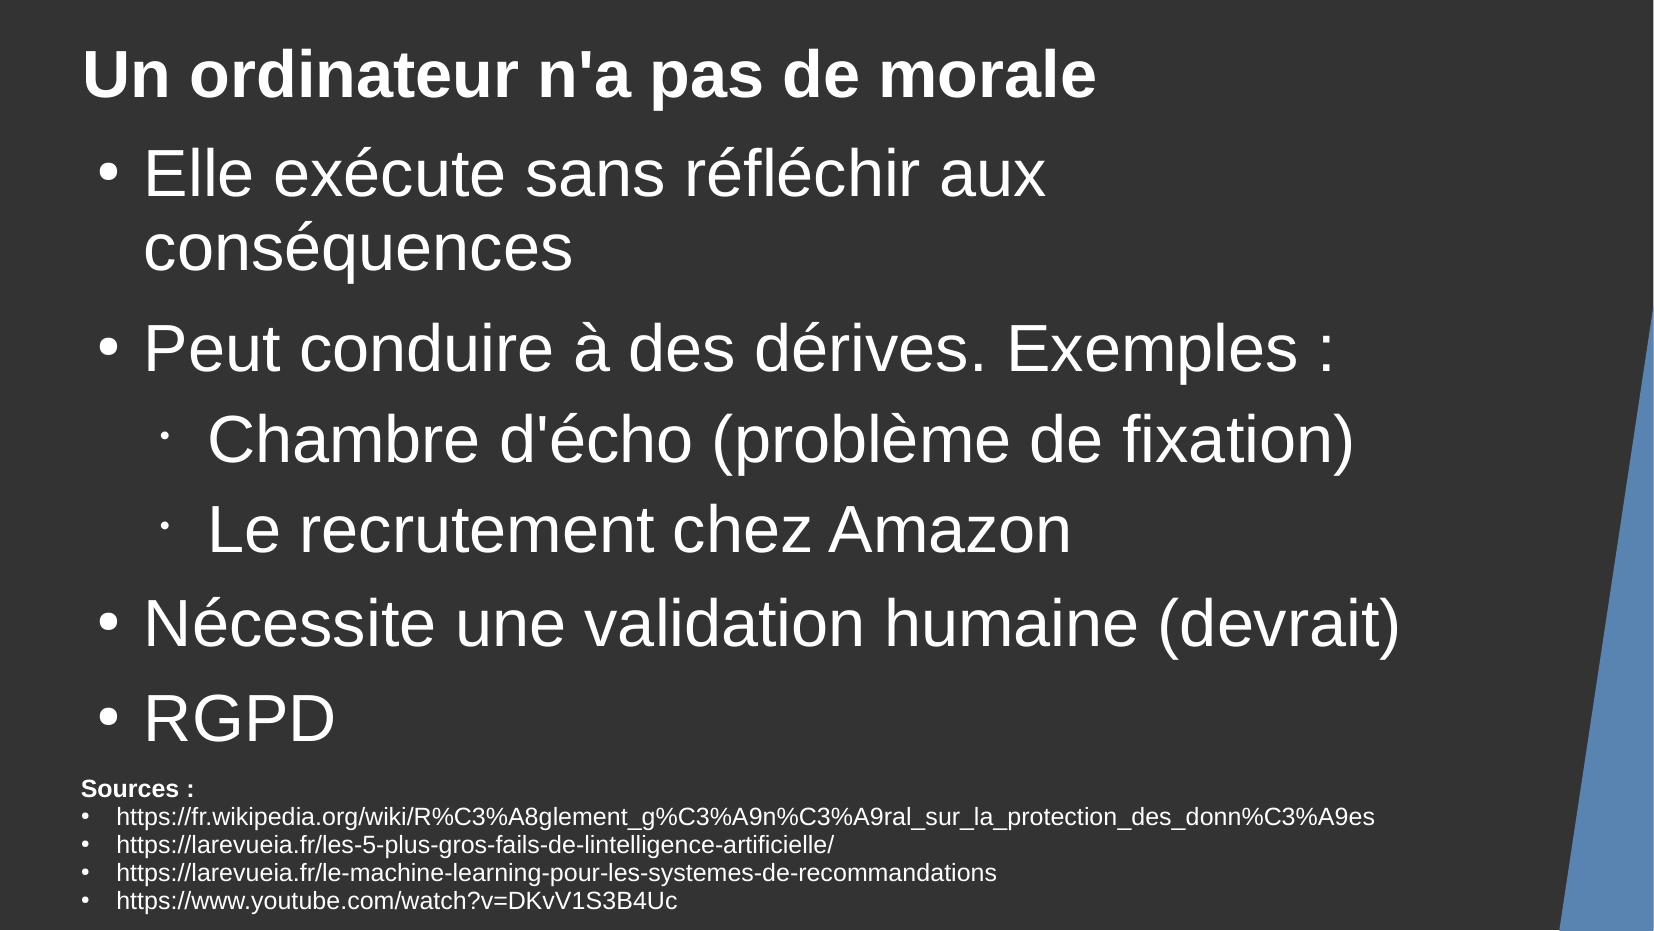

# Un ordinateur n'a pas de morale
Elle exécute sans réfléchir aux conséquences
Peut conduire à des dérives. Exemples :
Chambre d'écho (problème de fixation)
Le recrutement chez Amazon
Nécessite une validation humaine (devrait)
RGPD
Sources :
https://fr.wikipedia.org/wiki/R%C3%A8glement_g%C3%A9n%C3%A9ral_sur_la_protection_des_donn%C3%A9es
https://larevueia.fr/les-5-plus-gros-fails-de-lintelligence-artificielle/
https://larevueia.fr/le-machine-learning-pour-les-systemes-de-recommandations
https://www.youtube.com/watch?v=DKvV1S3B4Uc